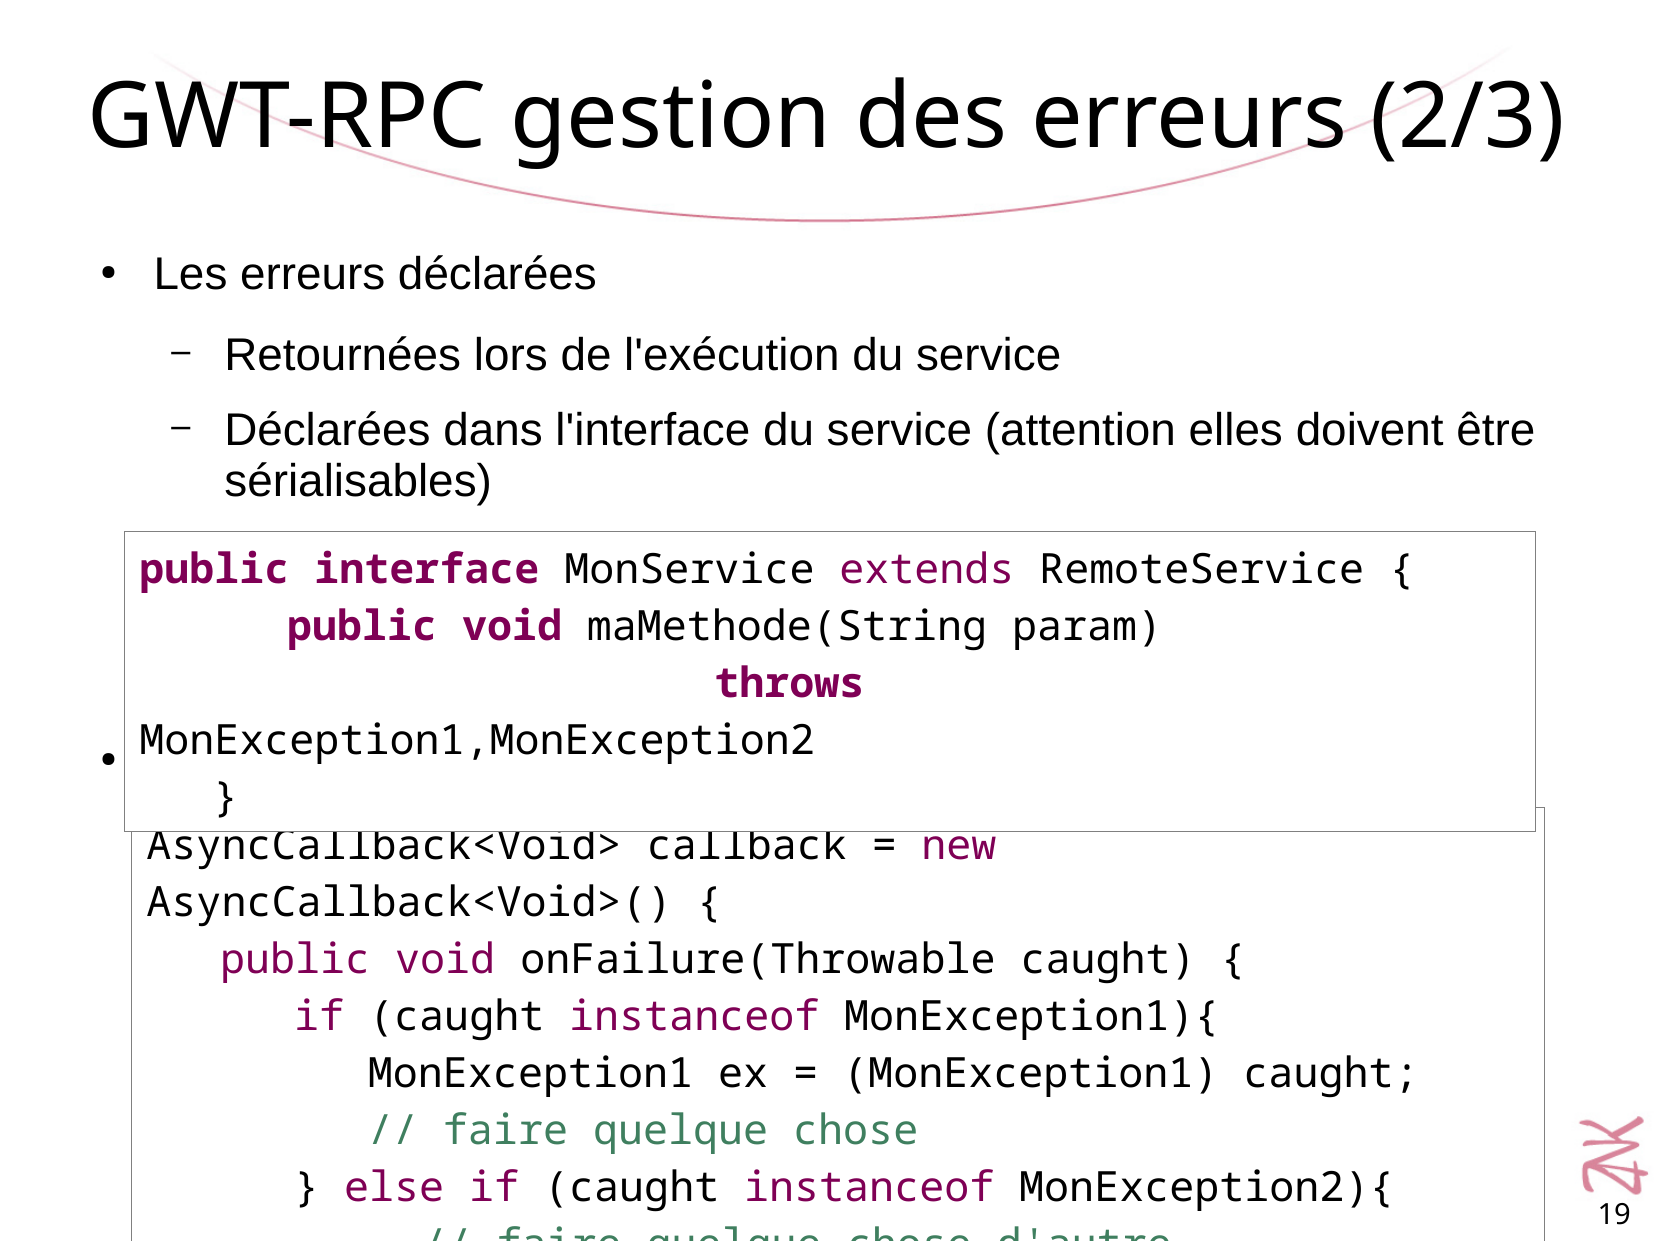

# GWT-RPC gestion des erreurs (2/3)
Les erreurs déclarées
Retournées lors de l'exécution du service
Déclarées dans l'interface du service (attention elles doivent être sérialisables)
Récupérées dans la méthode AsyncCallback#onFailure(Throwable)
public interface MonService extends RemoteService {
		public void maMethode(String param)
 throws MonException1,MonException2
	}
AsyncCallback<Void> callback = new AsyncCallback<Void>() {
	public void onFailure(Throwable caught) {
		if (caught instanceof MonException1){
			MonException1 ex = (MonException1) caught;
			// faire quelque chose
		} else if (caught instanceof MonException2){
 // faire quelque chose d'autre
 }
	}
19